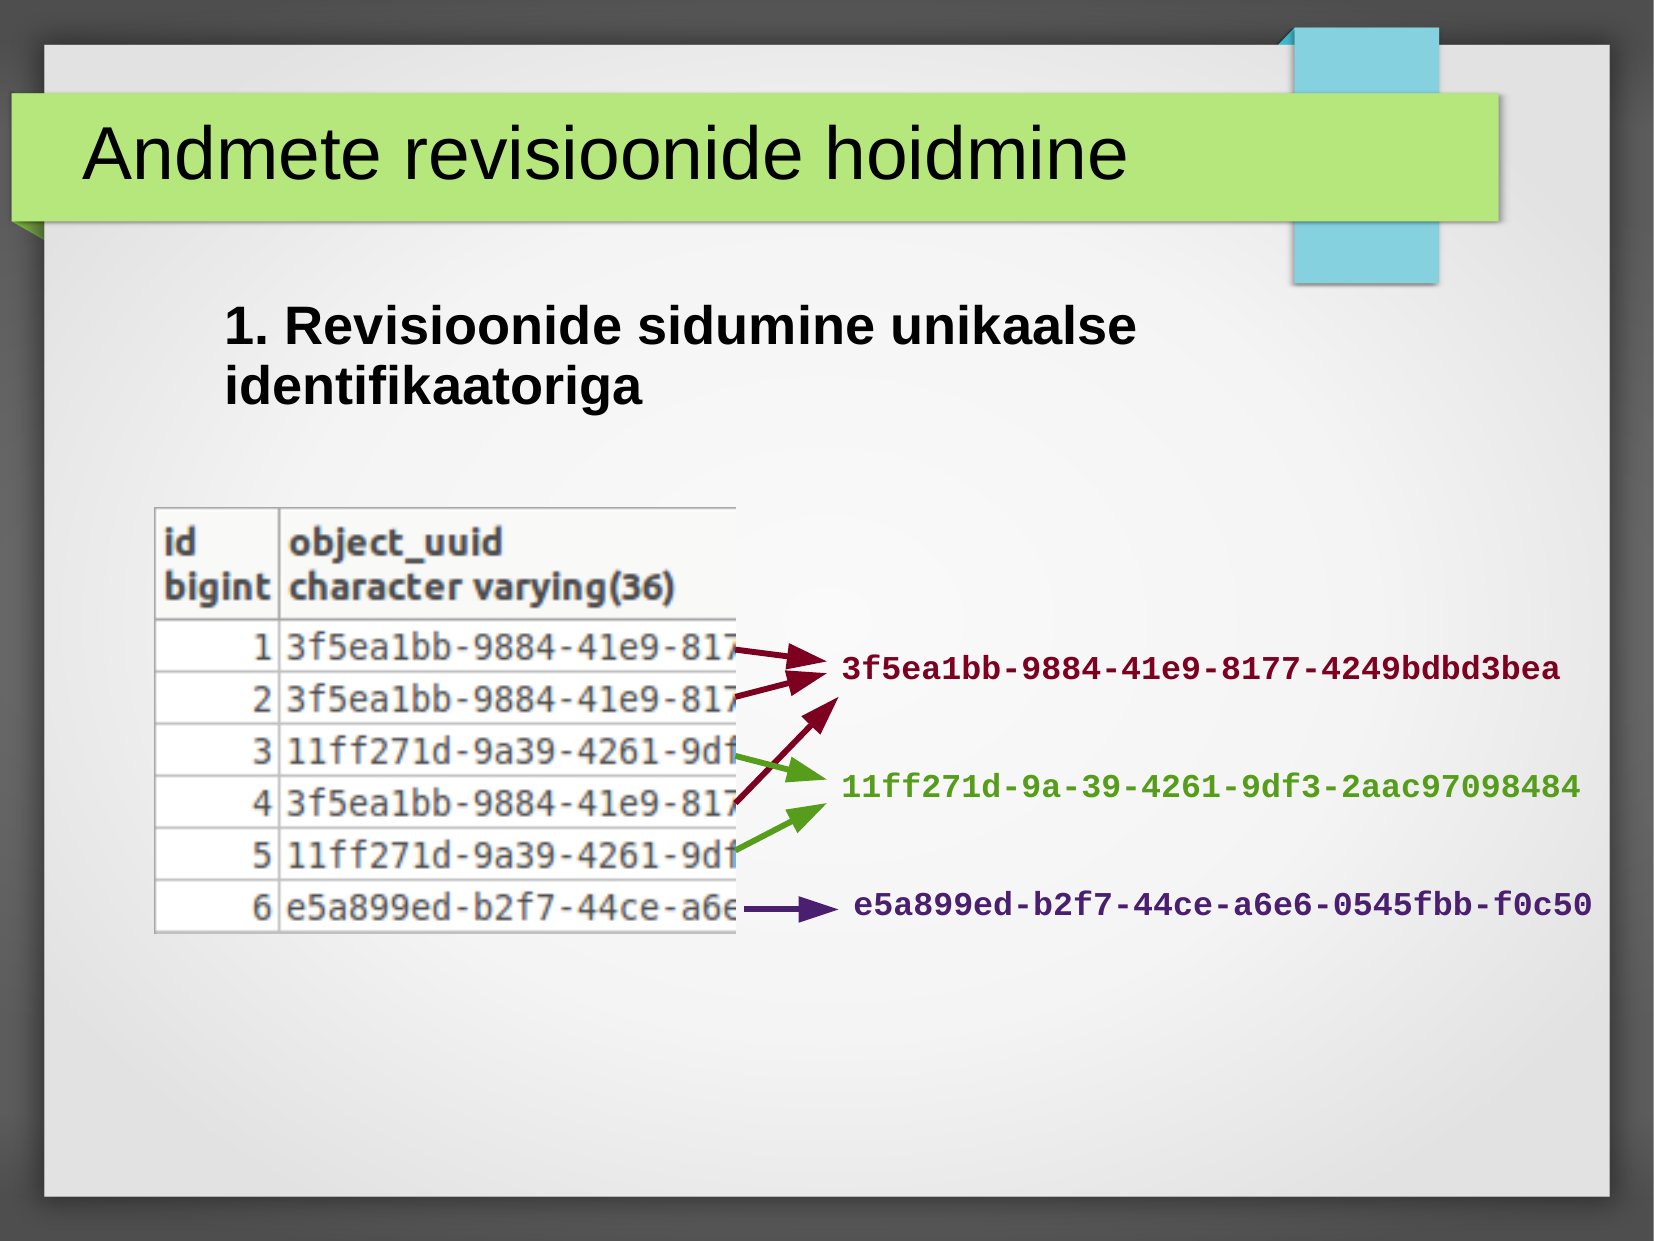

# Andmete revisioonide hoidmine
1. Revisioonide sidumine unikaalse identifikaatoriga
3f5ea1bb-9884-41e9-8177-4249bdbd3bea
11ff271d-9a-39-4261-9df3-2aac97098484
e5a899ed-b2f7-44ce-a6e6-0545fbb-f0c50